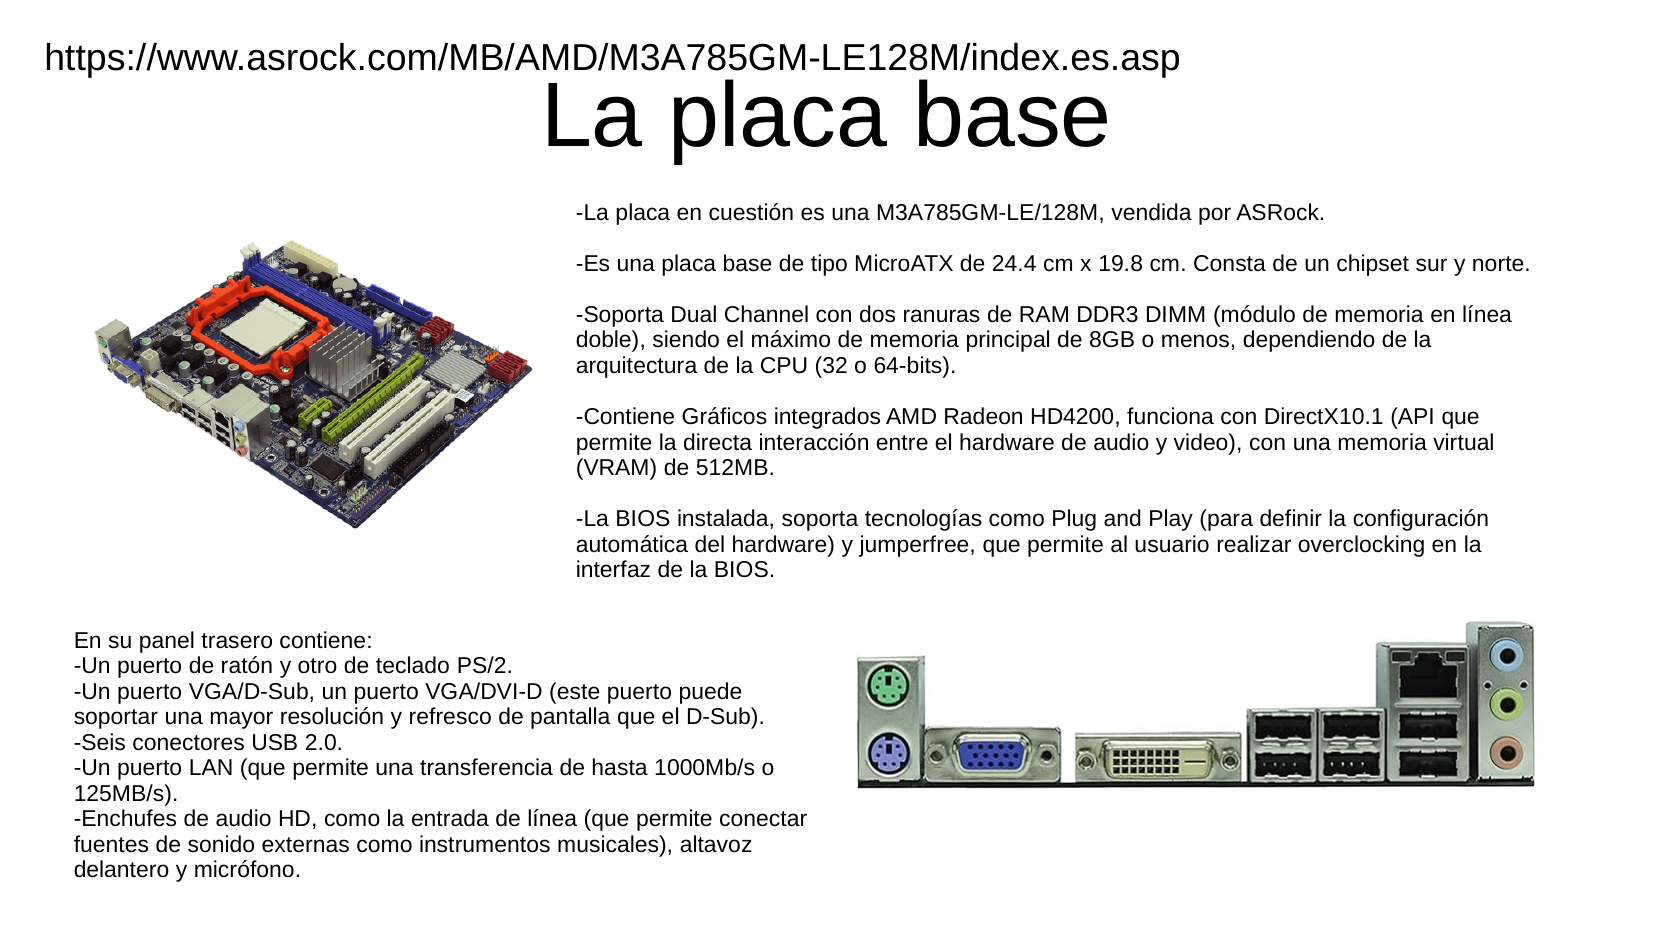

https://www.asrock.com/MB/AMD/M3A785GM-LE128M/index.es.asp
# La placa base
-La placa en cuestión es una M3A785GM-LE/128M, vendida por ASRock.
-Es una placa base de tipo MicroATX de 24.4 cm x 19.8 cm. Consta de un chipset sur y norte.
-Soporta Dual Channel con dos ranuras de RAM DDR3 DIMM (módulo de memoria en línea doble), siendo el máximo de memoria principal de 8GB o menos, dependiendo de la arquitectura de la CPU (32 o 64-bits).
-Contiene Gráficos integrados AMD Radeon HD4200, funciona con DirectX10.1 (API que permite la directa interacción entre el hardware de audio y video), con una memoria virtual (VRAM) de 512MB.
-La BIOS instalada, soporta tecnologías como Plug and Play (para definir la configuración automática del hardware) y jumperfree, que permite al usuario realizar overclocking en la interfaz de la BIOS.
En su panel trasero contiene:
-Un puerto de ratón y otro de teclado PS/2.
-Un puerto VGA/D-Sub, un puerto VGA/DVI-D (este puerto puede soportar una mayor resolución y refresco de pantalla que el D-Sub).
-Seis conectores USB 2.0.
-Un puerto LAN (que permite una transferencia de hasta 1000Mb/s o 125MB/s).
-Enchufes de audio HD, como la entrada de línea (que permite conectar fuentes de sonido externas como instrumentos musicales), altavoz delantero y micrófono.